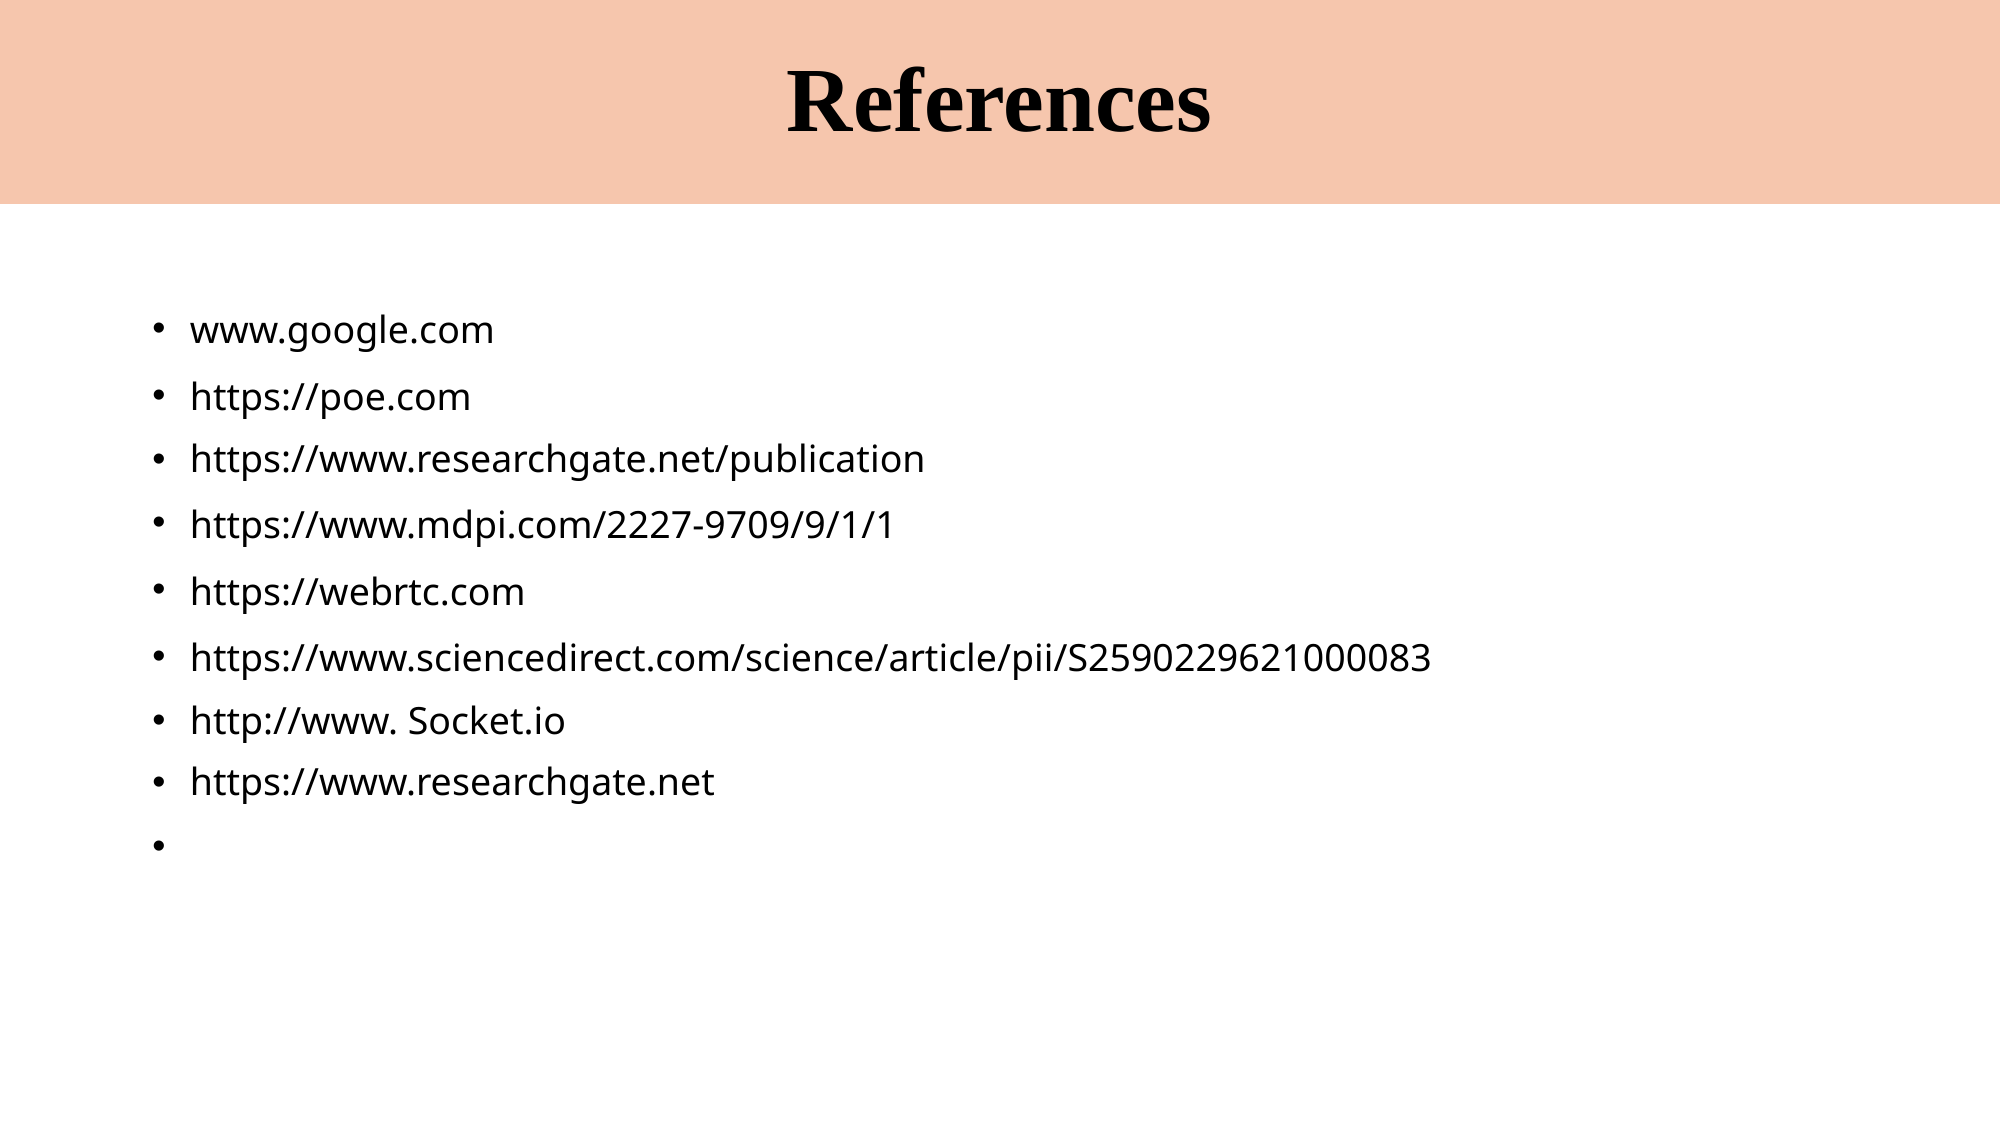

# References
www.google.com
https://poe.com
https://www.researchgate.net/publication
https://www.mdpi.com/2227-9709/9/1/1
https://webrtc.com
https://www.sciencedirect.com/science/article/pii/S2590229621000083
http://www. Socket.io
https://www.researchgate.net